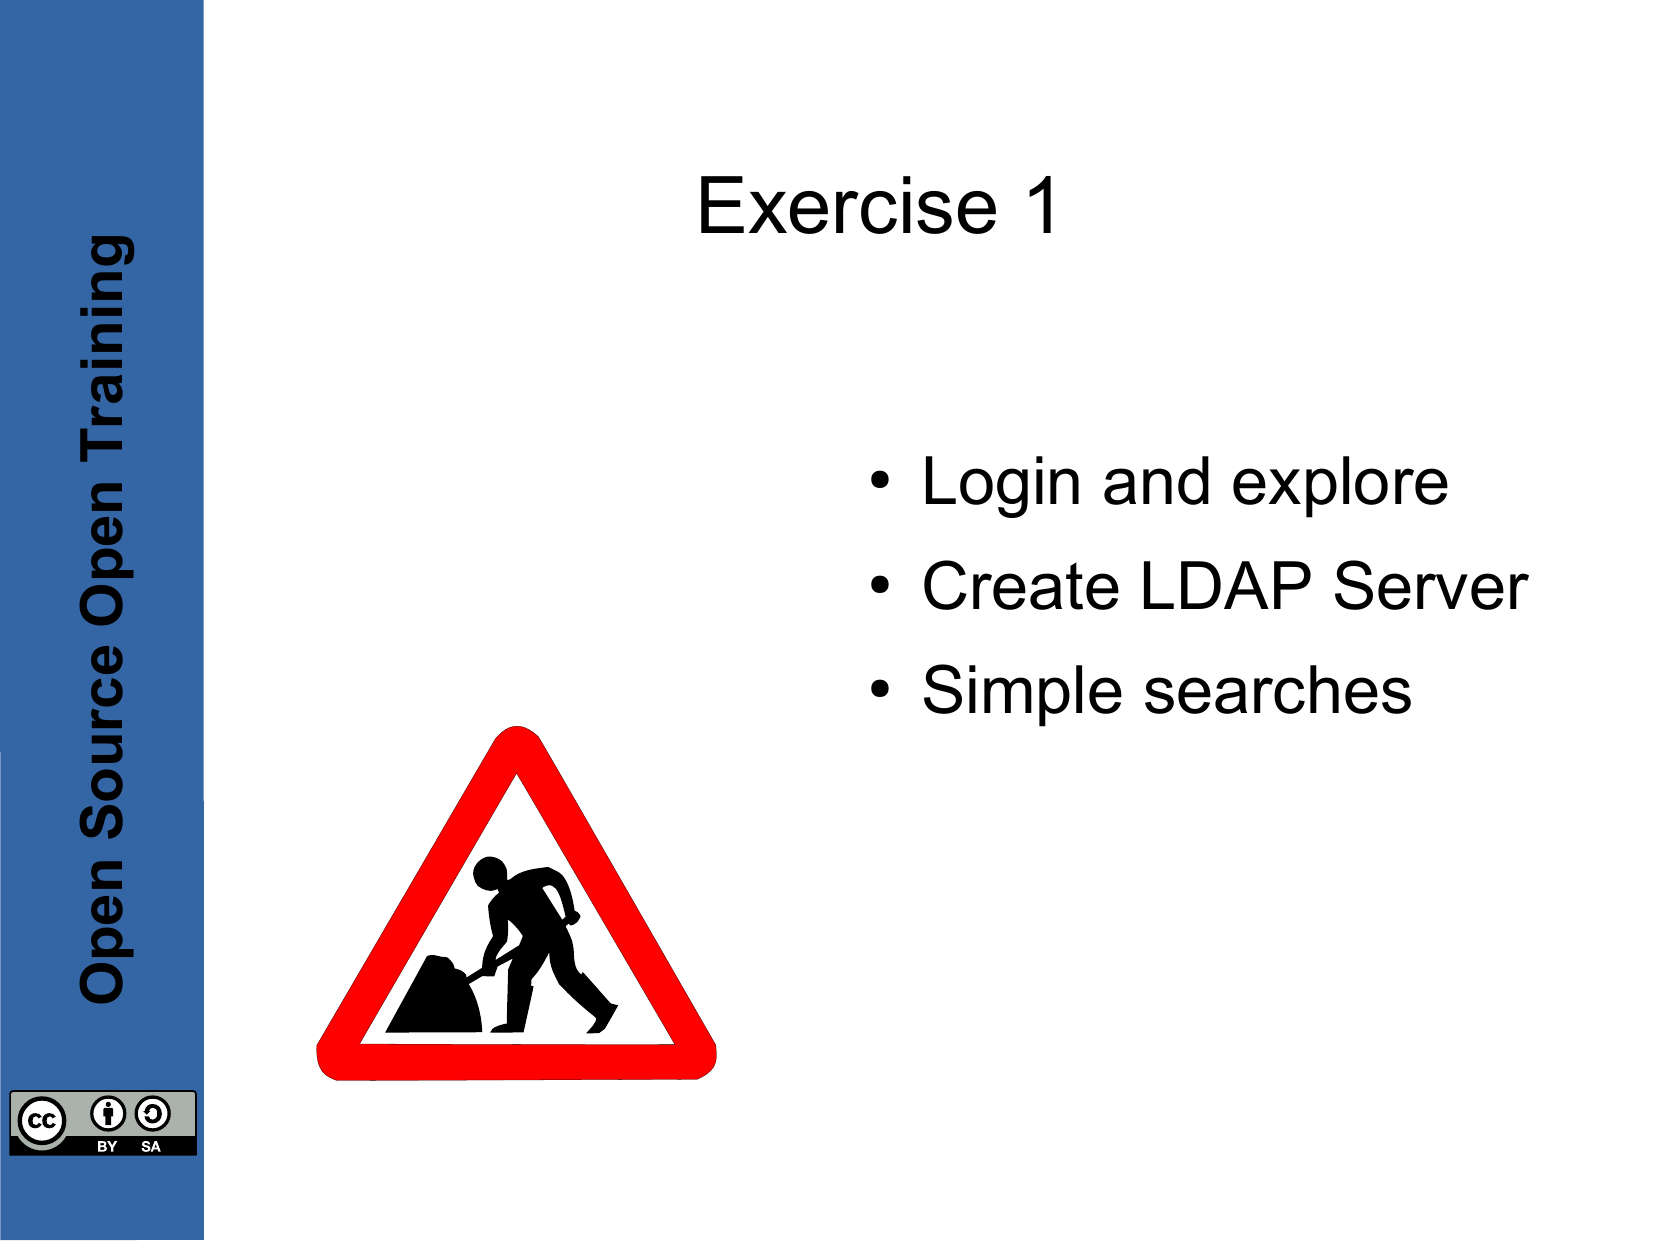

# Exercise 1
Login and explore
Create LDAP Server
Simple searches